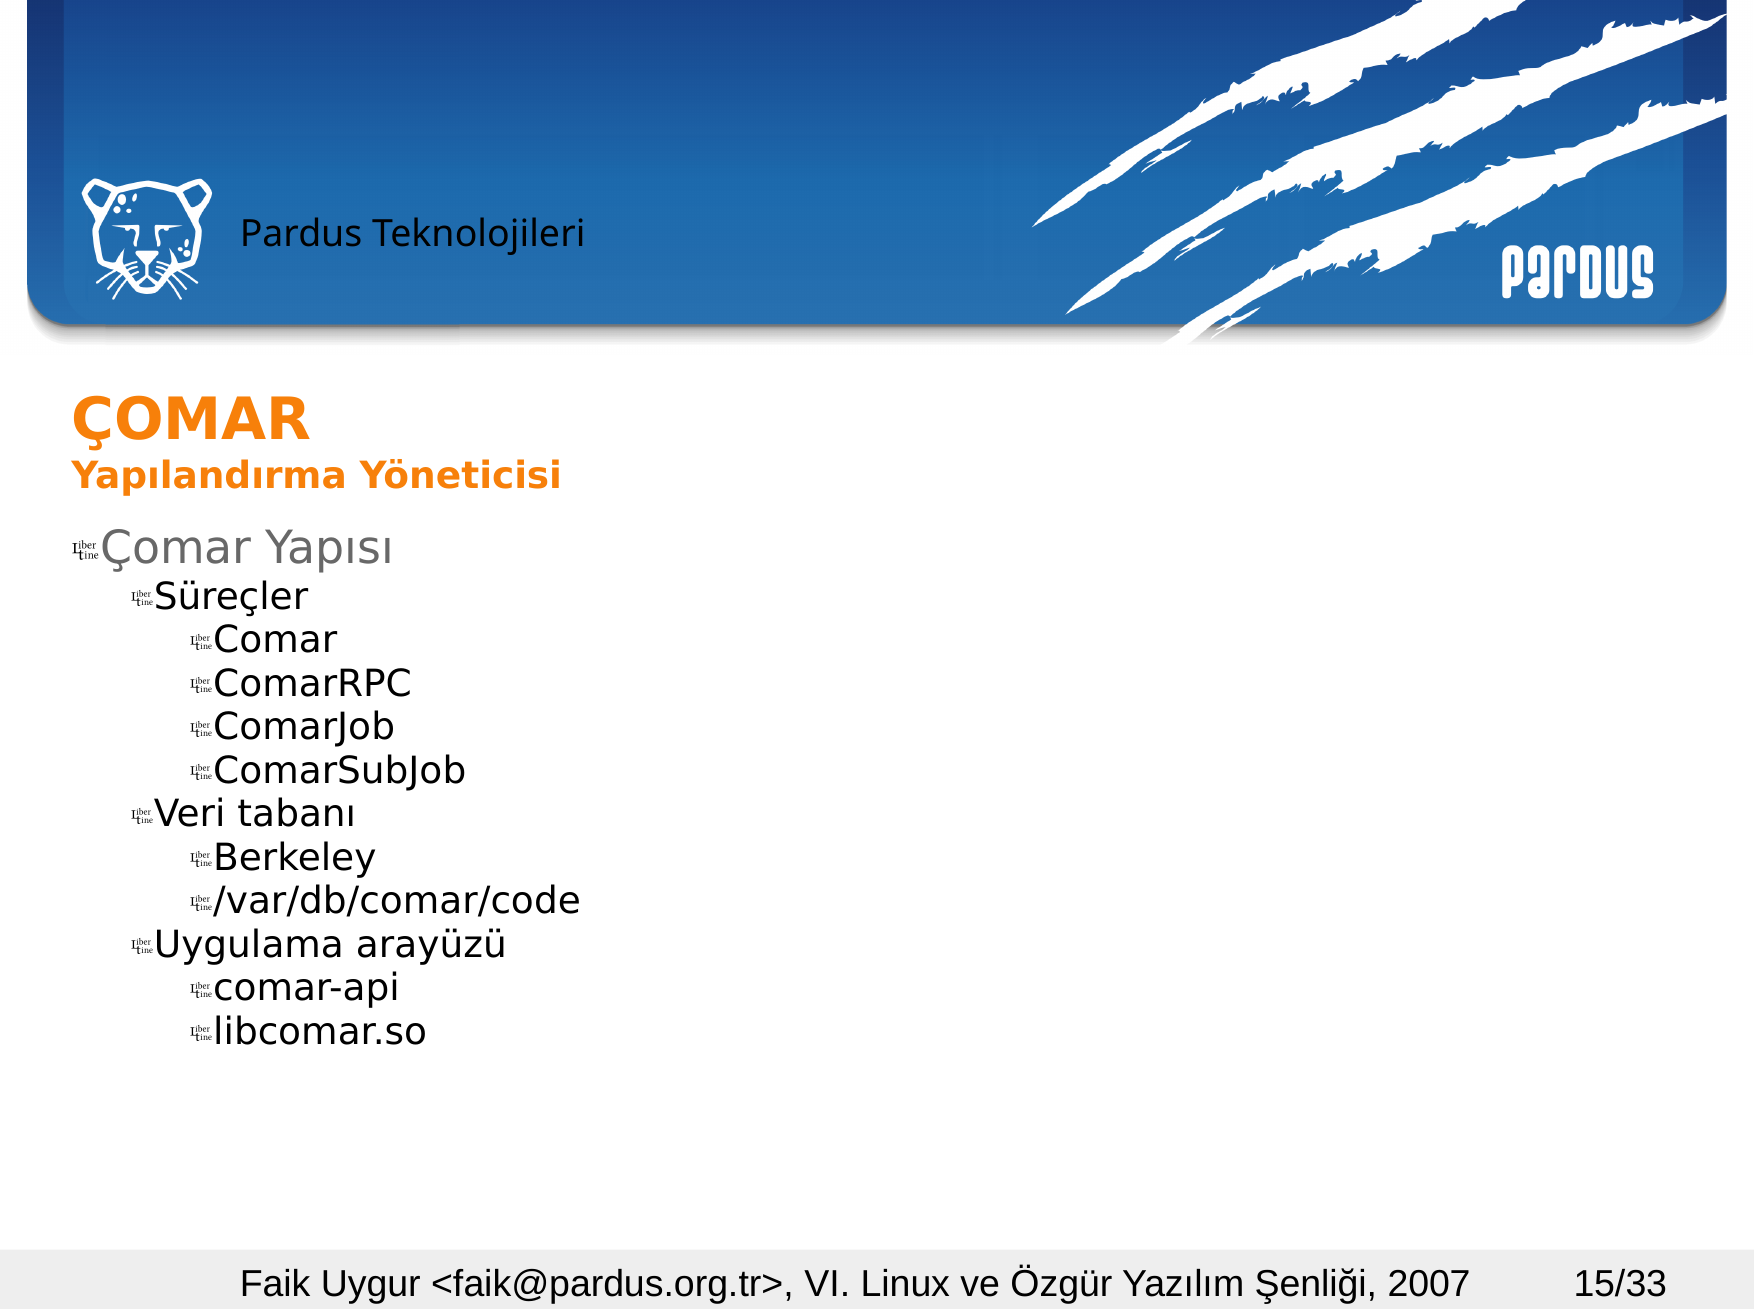

ÇOMAR
Yapılandırma Yöneticisi
Çomar Yapısı
Süreçler
Comar
ComarRPC
ComarJob
ComarSubJob
Veri tabanı
Berkeley
/var/db/comar/code
Uygulama arayüzü
comar-api
libcomar.so